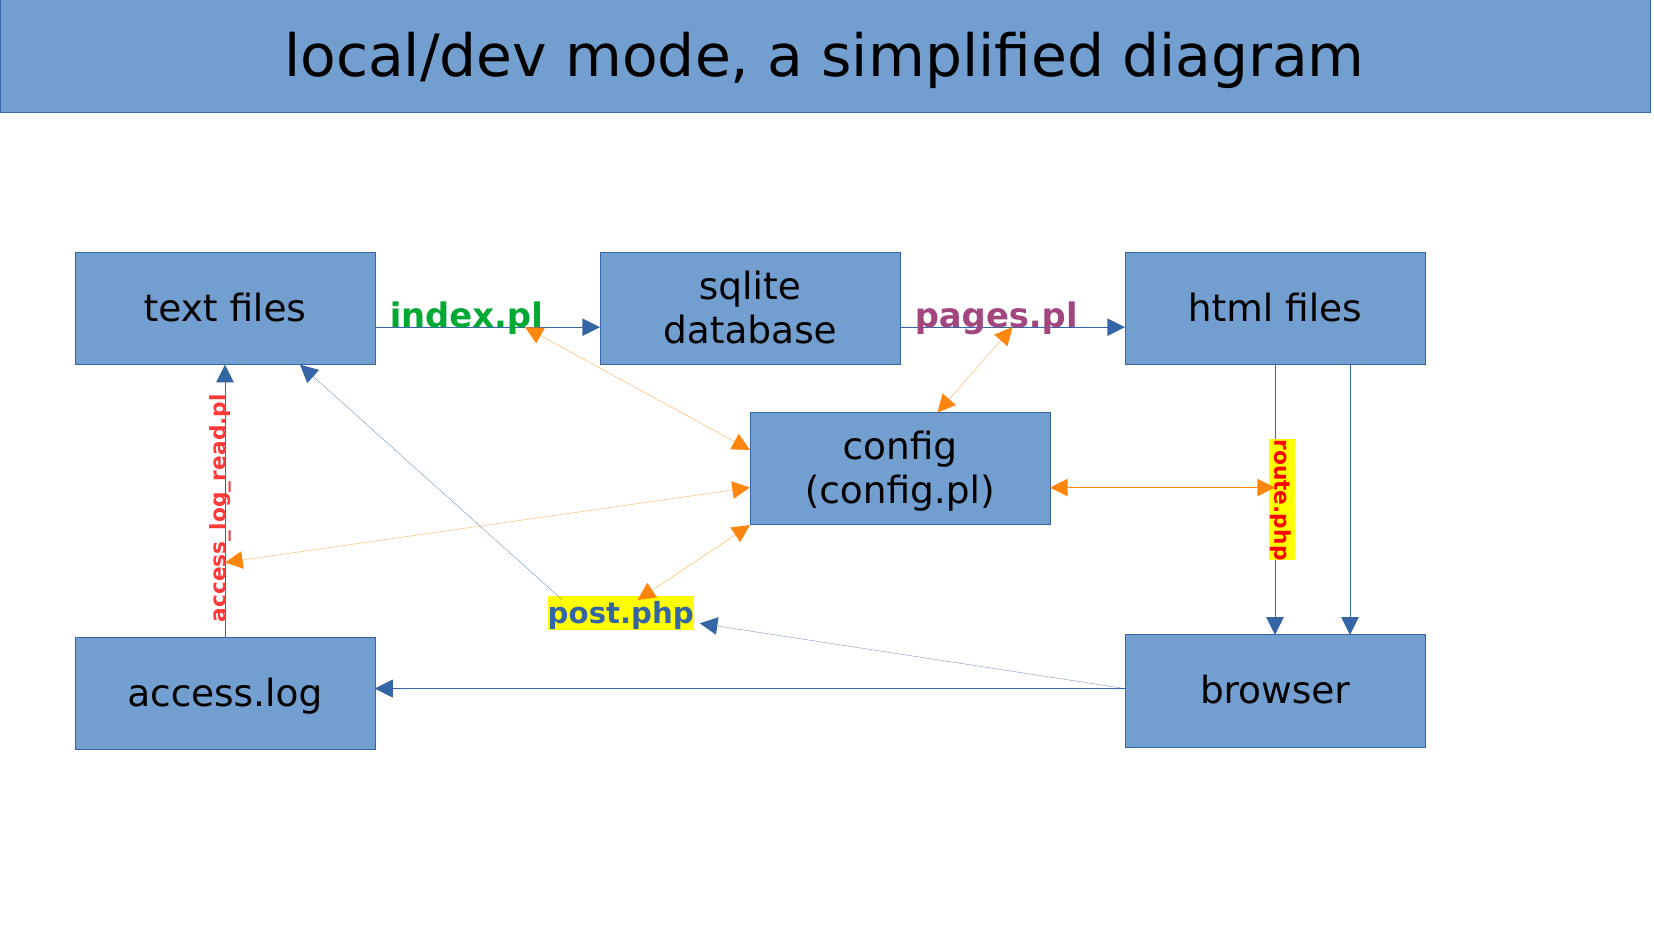

local/dev mode, a simplified diagram
text files
sqlite database
html files
index.pl
pages.pl
access_log_read.pl
route.php
config (config.pl)
post.php
browser
access.log